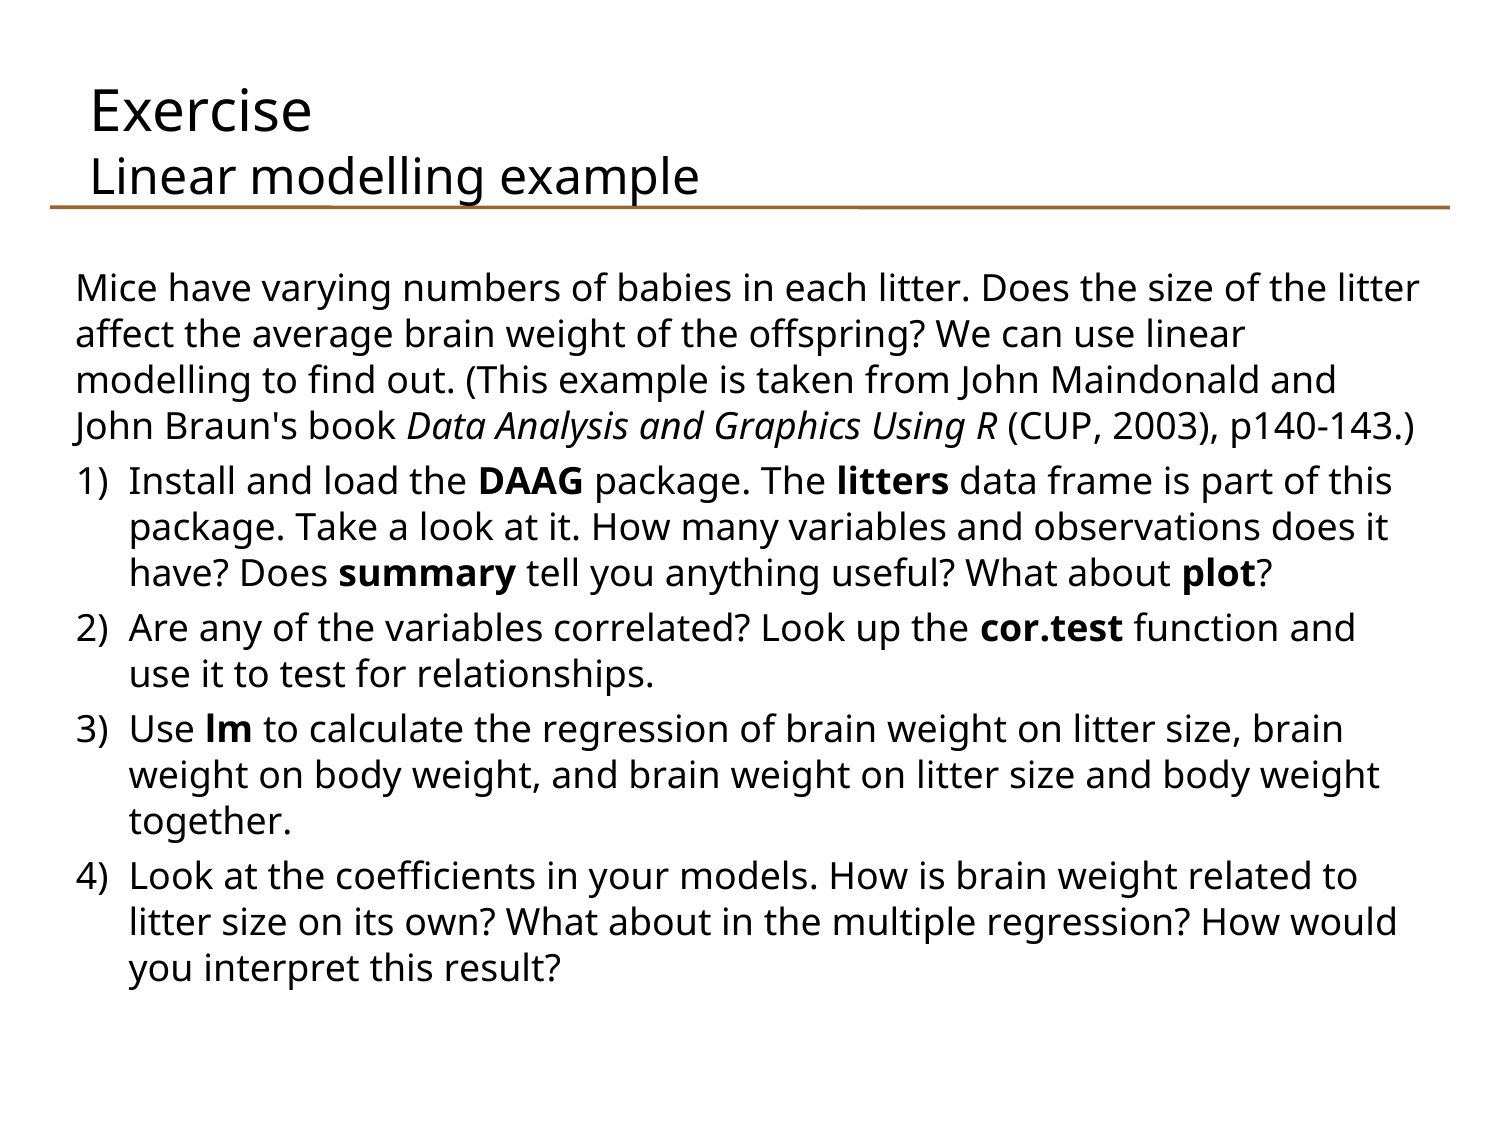

Exercise
Linear modelling example
Mice have varying numbers of babies in each litter. Does the size of the litter affect the average brain weight of the offspring? We can use linear modelling to find out. (This example is taken from John Maindonald and John Braun's book Data Analysis and Graphics Using R (CUP, 2003), p140-143.)
Install and load the DAAG package. The litters data frame is part of this package. Take a look at it. How many variables and observations does it have? Does summary tell you anything useful? What about plot?
Are any of the variables correlated? Look up the cor.test function and use it to test for relationships.
Use lm to calculate the regression of brain weight on litter size, brain weight on body weight, and brain weight on litter size and body weight together.
Look at the coefficients in your models. How is brain weight related to litter size on its own? What about in the multiple regression? How would you interpret this result?